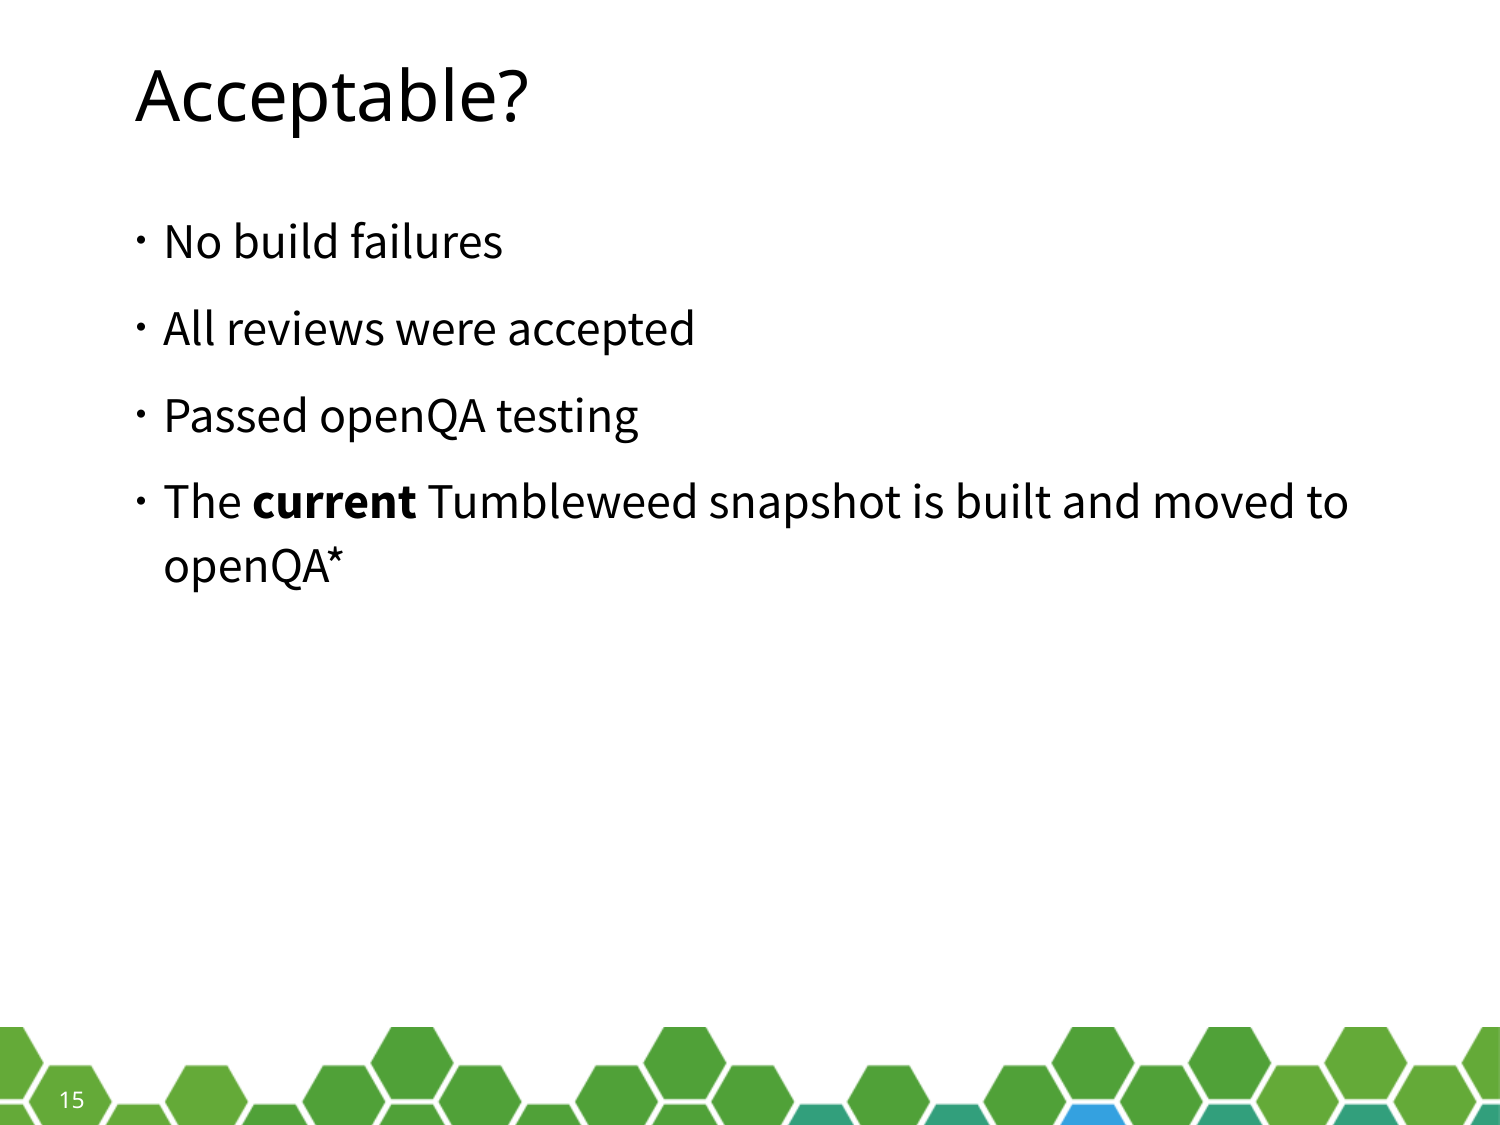

# Acceptable?
No build failures
All reviews were accepted
Passed openQA testing
The current Tumbleweed snapshot is built and moved to openQA*